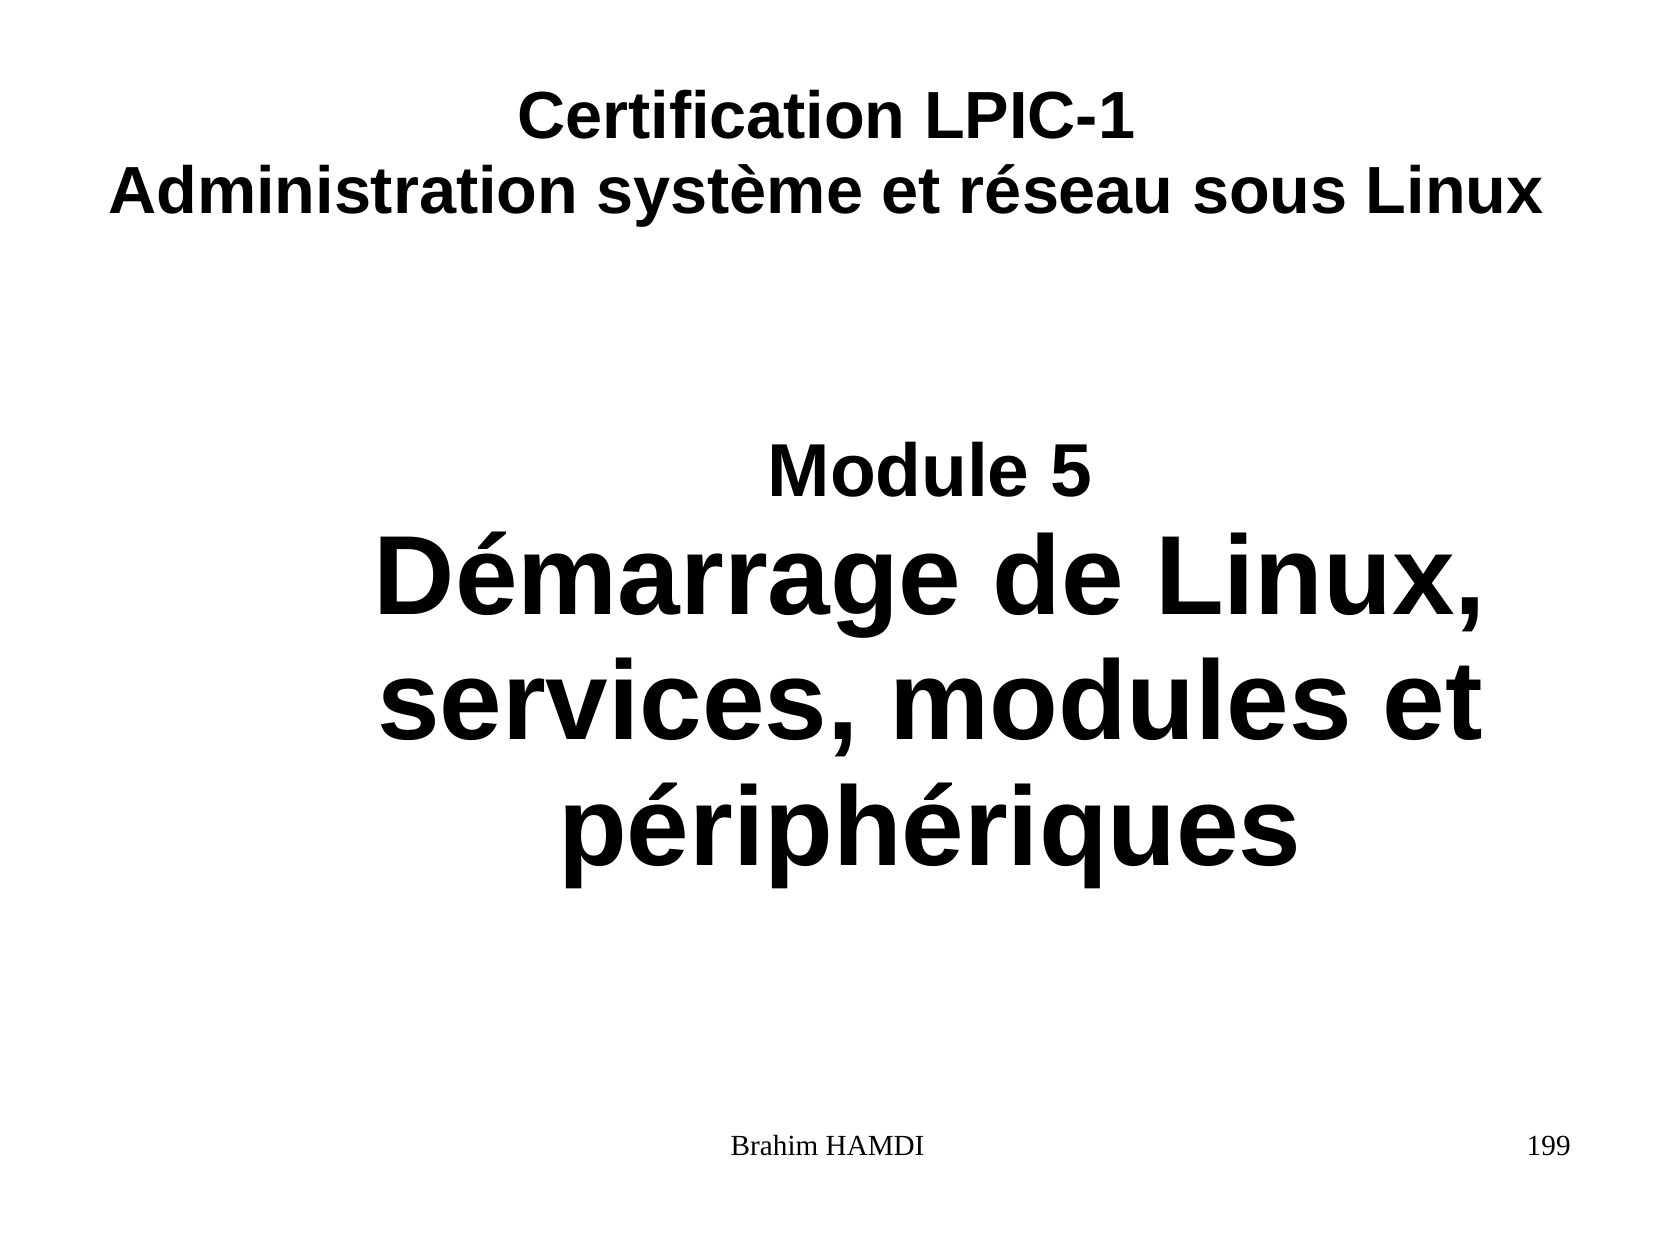

# Certification LPIC-1 Administration système et réseau sous Linux
Module 5
Démarrage de Linux, services, modules et périphériques
Brahim HAMDI
199